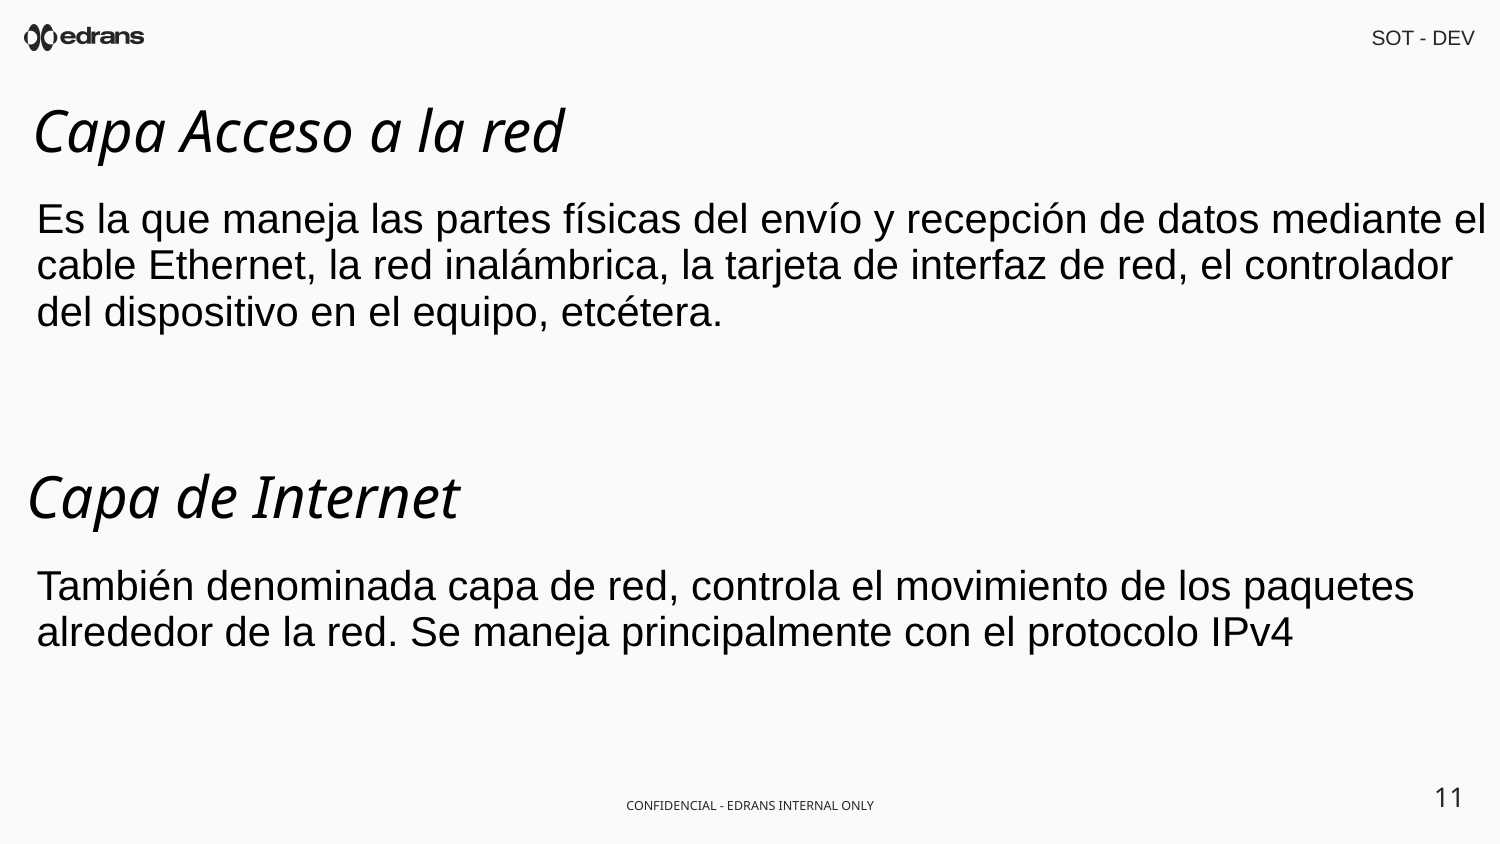

SOT - DEV
Capa Acceso a la red
Es la que maneja las partes físicas del envío y recepción de datos mediante el cable Ethernet, la red inalámbrica, la tarjeta de interfaz de red, el controlador del dispositivo en el equipo, etcétera.
Capa de Internet
También denominada capa de red, controla el movimiento de los paquetes alrededor de la red. Se maneja principalmente con el protocolo IPv4
CONFIDENCIAL - EDRANS INTERNAL ONLY